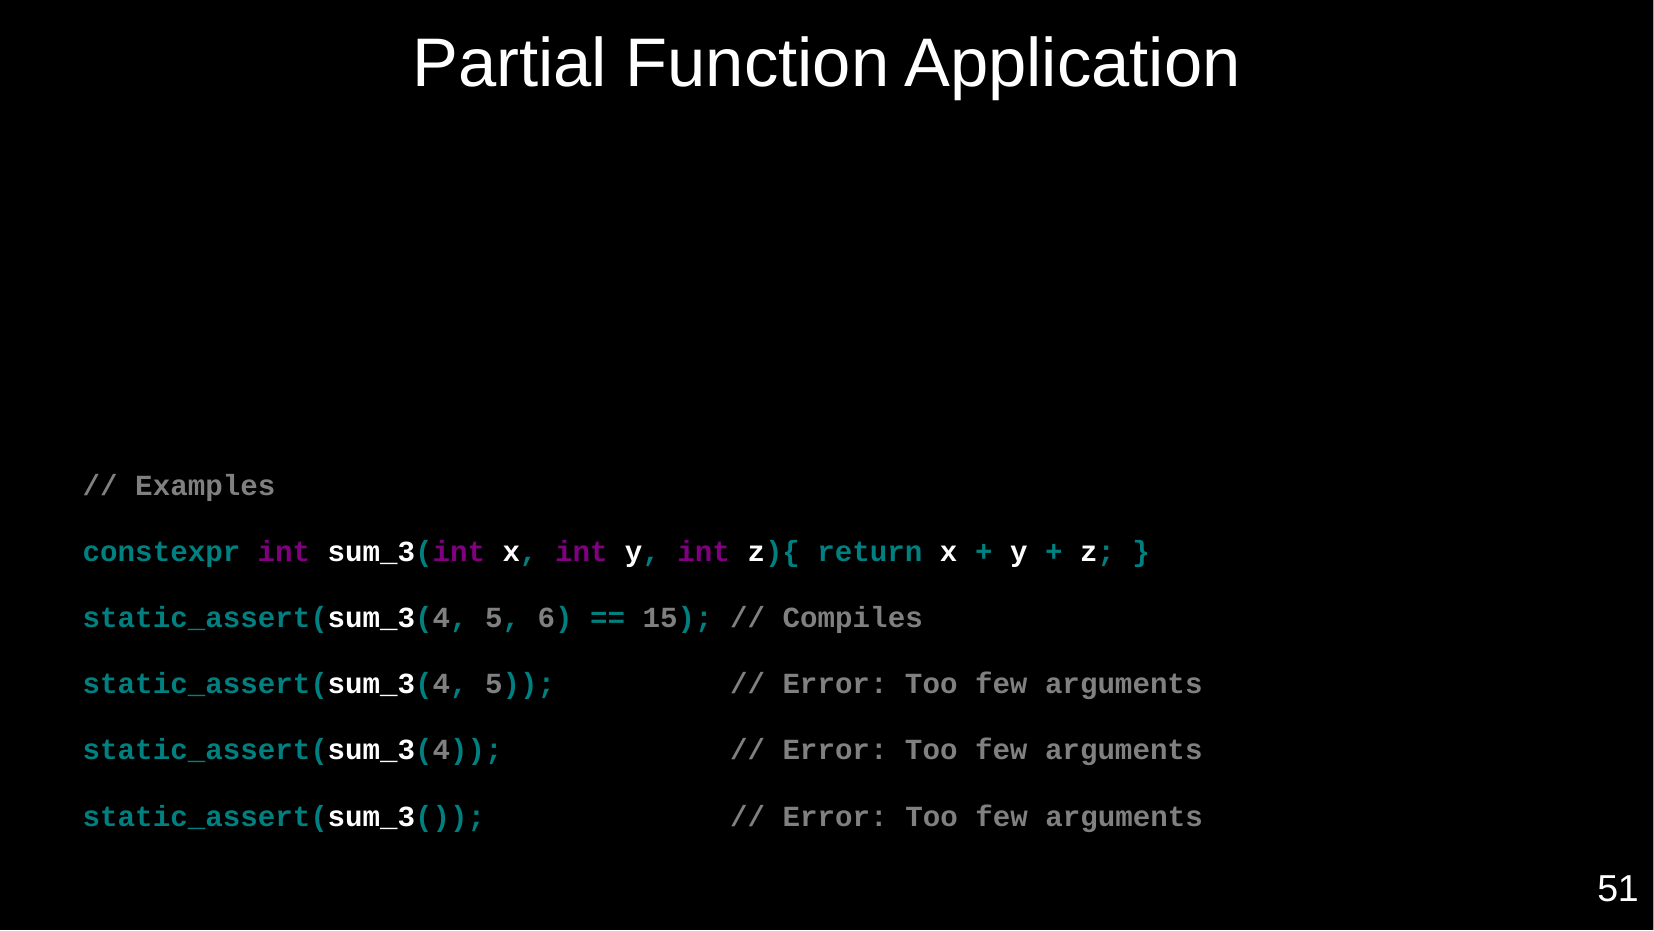

Partial Function Application
# // Examples
constexpr int sum_3(int x, int y, int z){ return x + y + z; }
static_assert(sum_3(4, 5, 6) == 15); // Compiles
static_assert(sum_3(4, 5)); // Error: Too few arguments
static_assert(sum_3(4)); // Error: Too few arguments
static_assert(sum_3()); // Error: Too few arguments